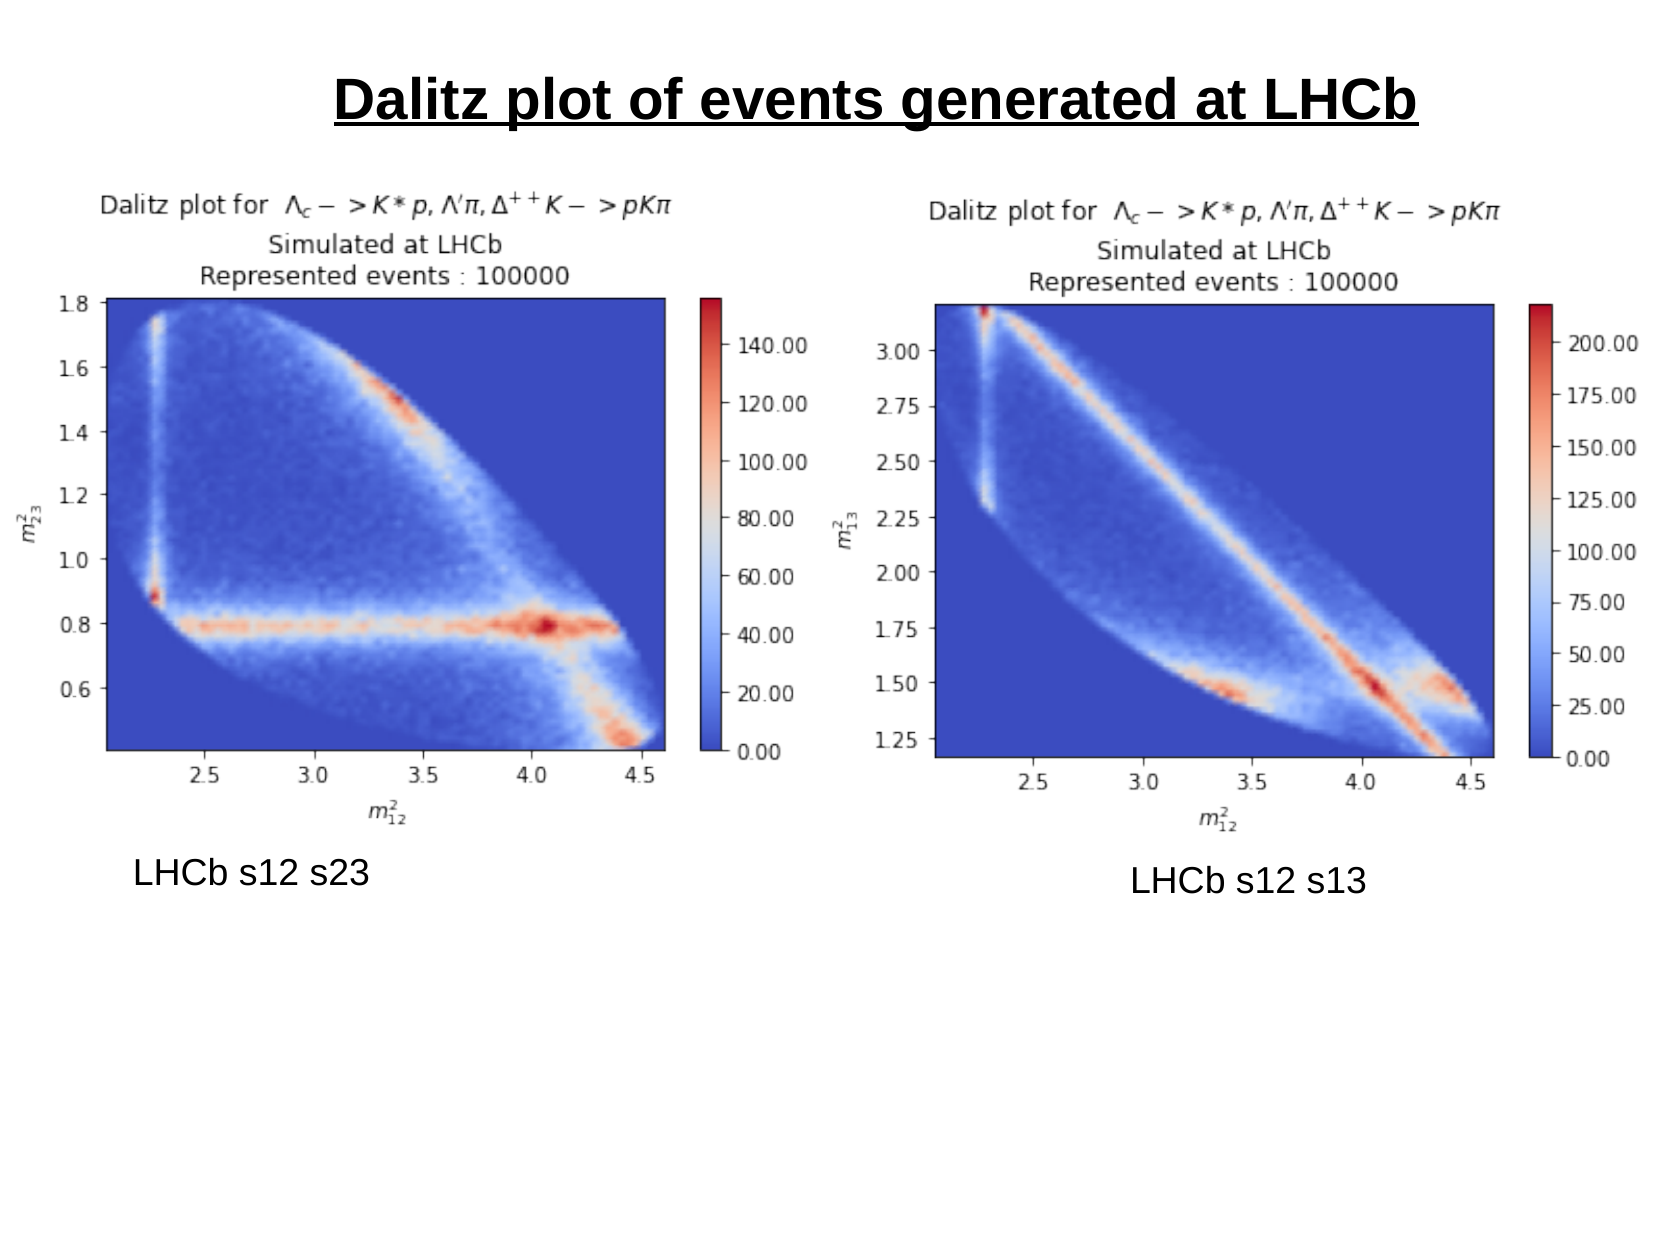

Dalitz plot of events generated at LHCb
LHCb s12 s23
LHCb s12 s13